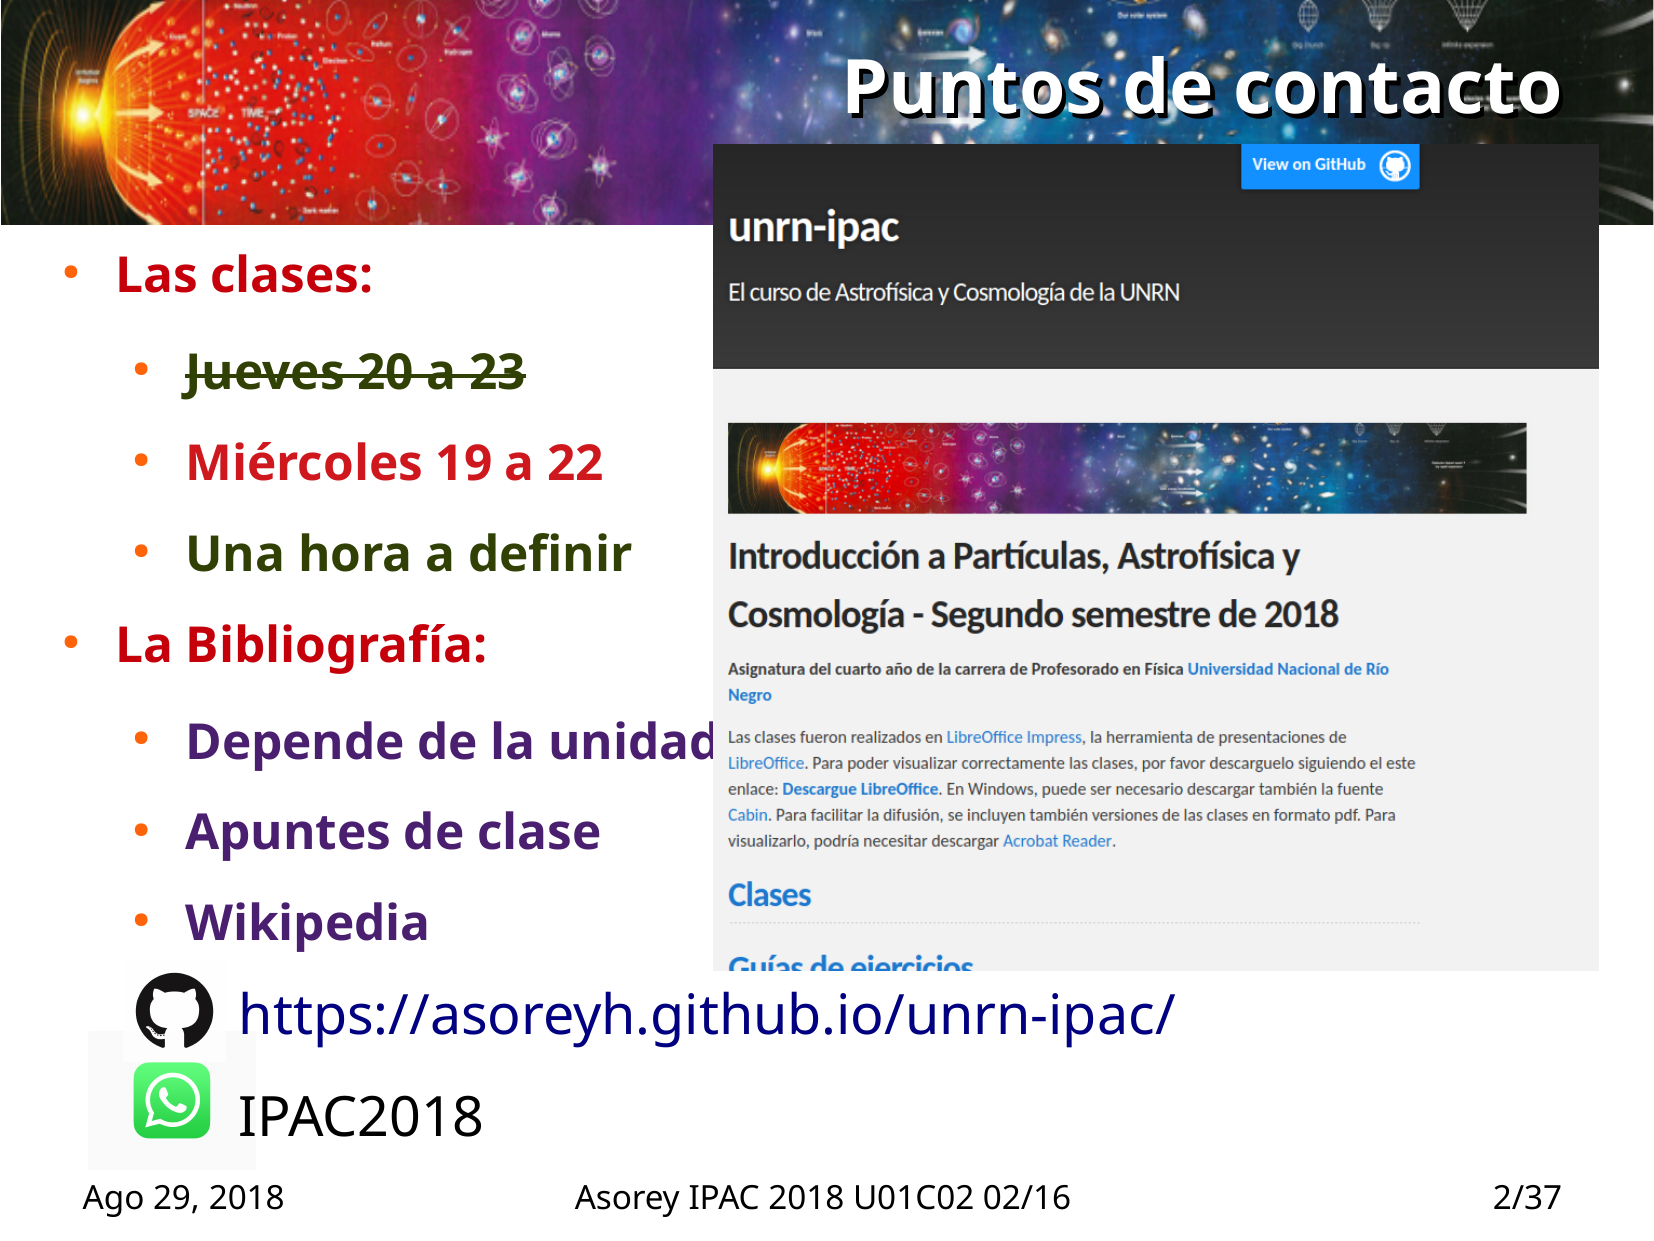

# Puntos de contacto
Las clases:
Jueves 20 a 23
Miércoles 19 a 22
Una hora a definir
La Bibliografía:
Depende de la unidad
Apuntes de clase
Wikipedia
 https://asoreyh.github.io/unrn-ipac/
 IPAC2018
Ago 29, 2018
Asorey IPAC 2018 U01C02 02/16
2